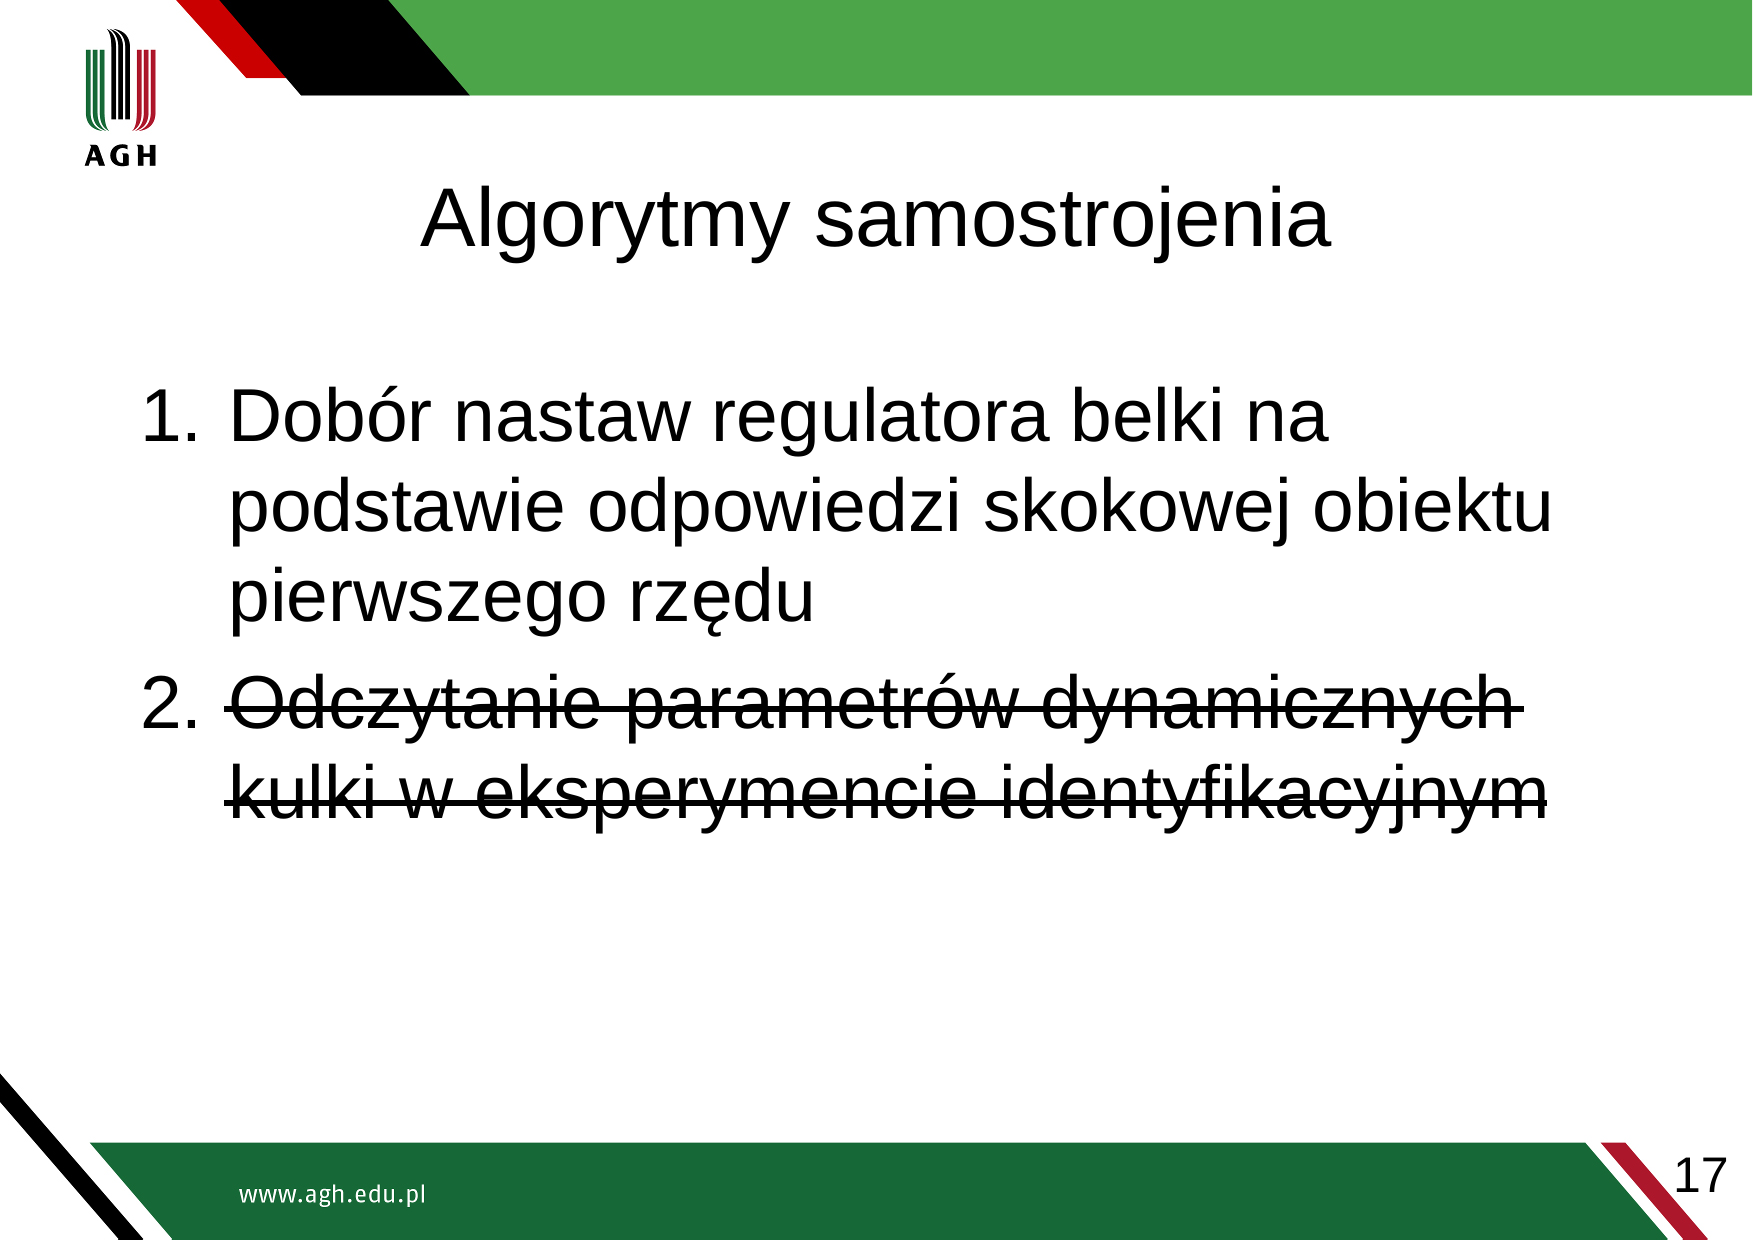

# Algorytmy samostrojenia
Dobór nastaw regulatora belki na podstawie odpowiedzi skokowej obiektu pierwszego rzędu
Odczytanie parametrów dynamicznych kulki w eksperymencie identyfikacyjnym
17